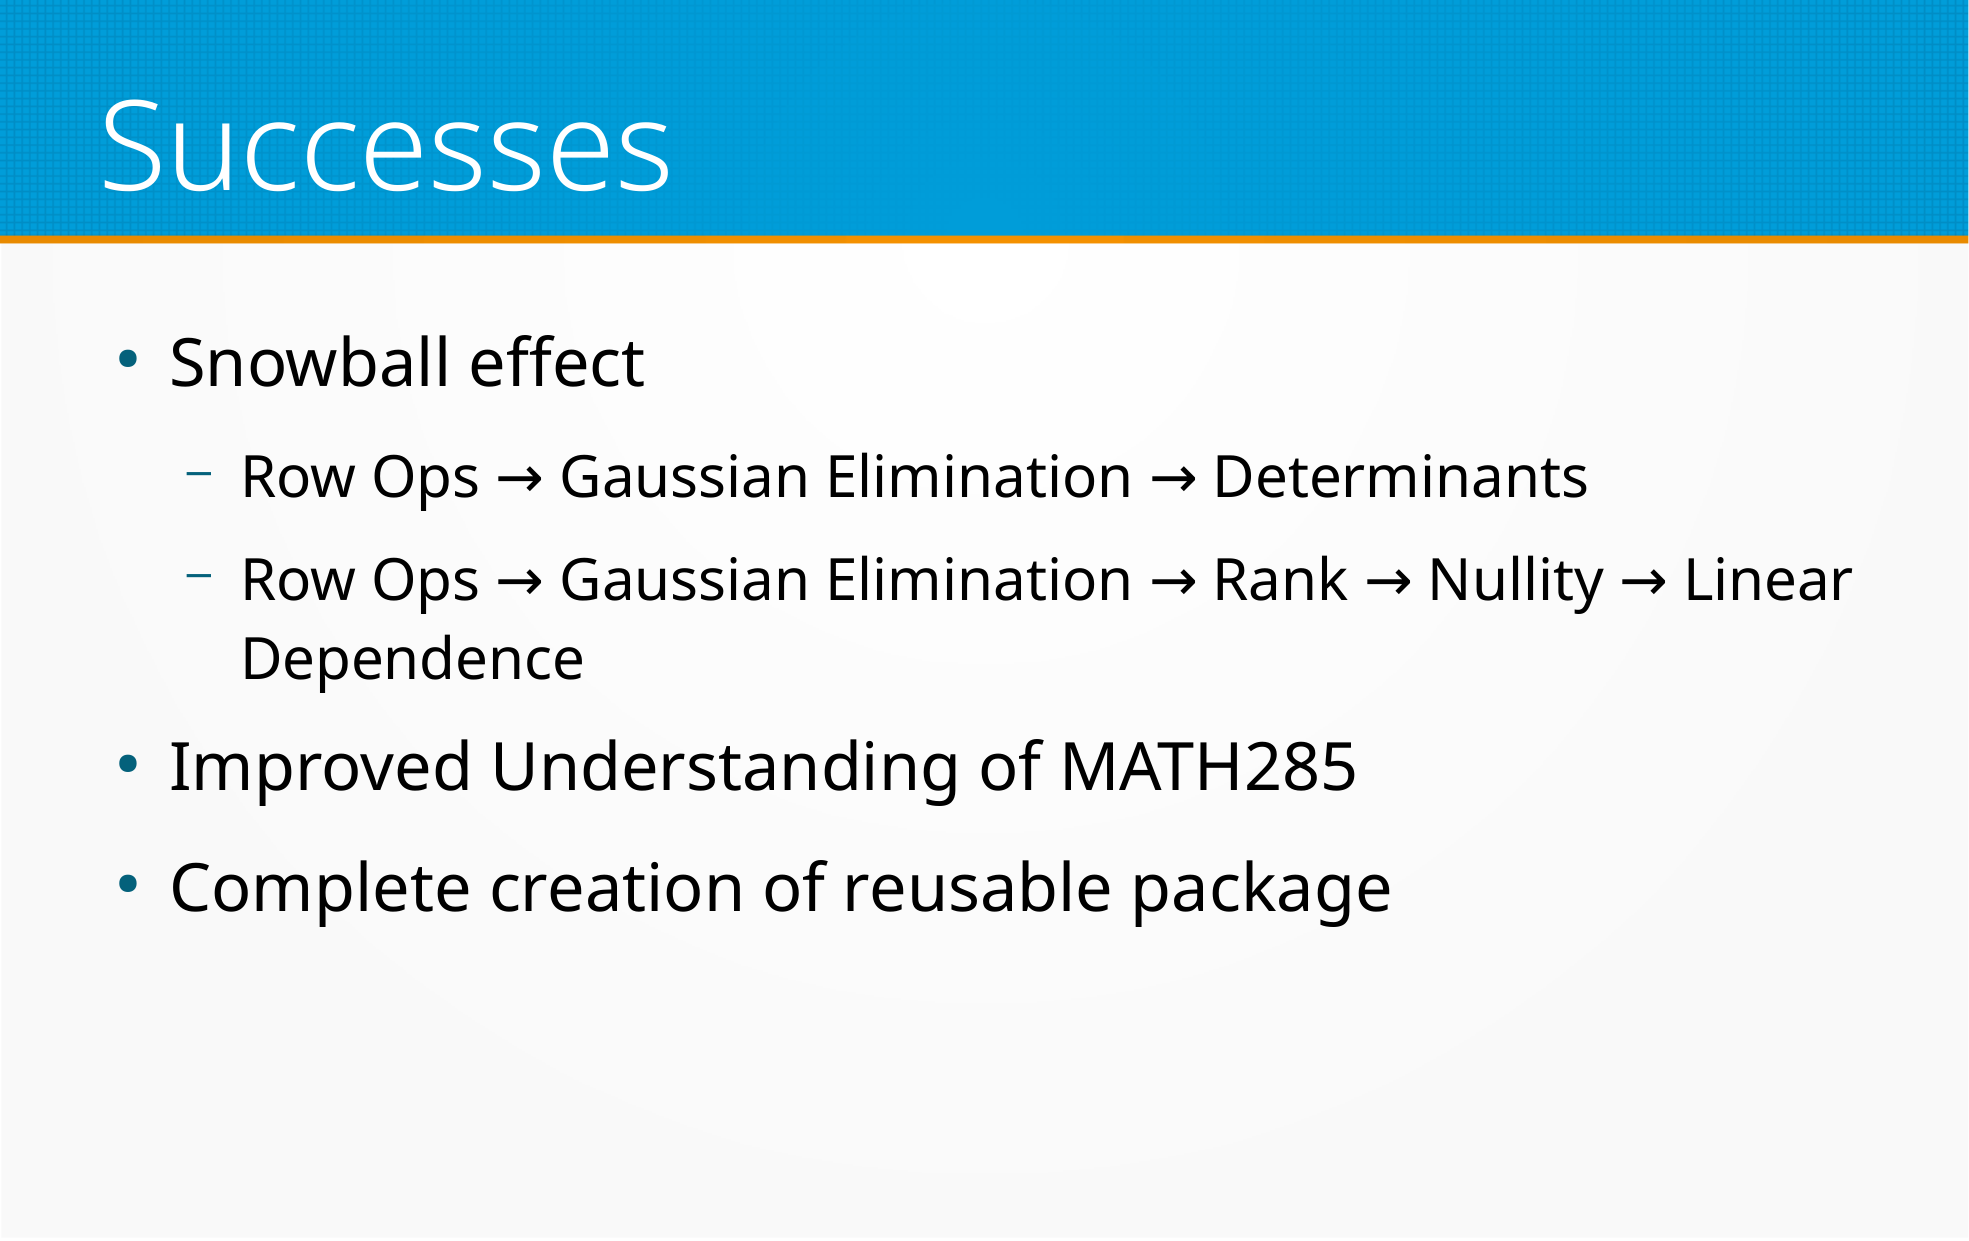

# Successes
Snowball effect
Row Ops → Gaussian Elimination → Determinants
Row Ops → Gaussian Elimination → Rank → Nullity → Linear Dependence
Improved Understanding of MATH285
Complete creation of reusable package